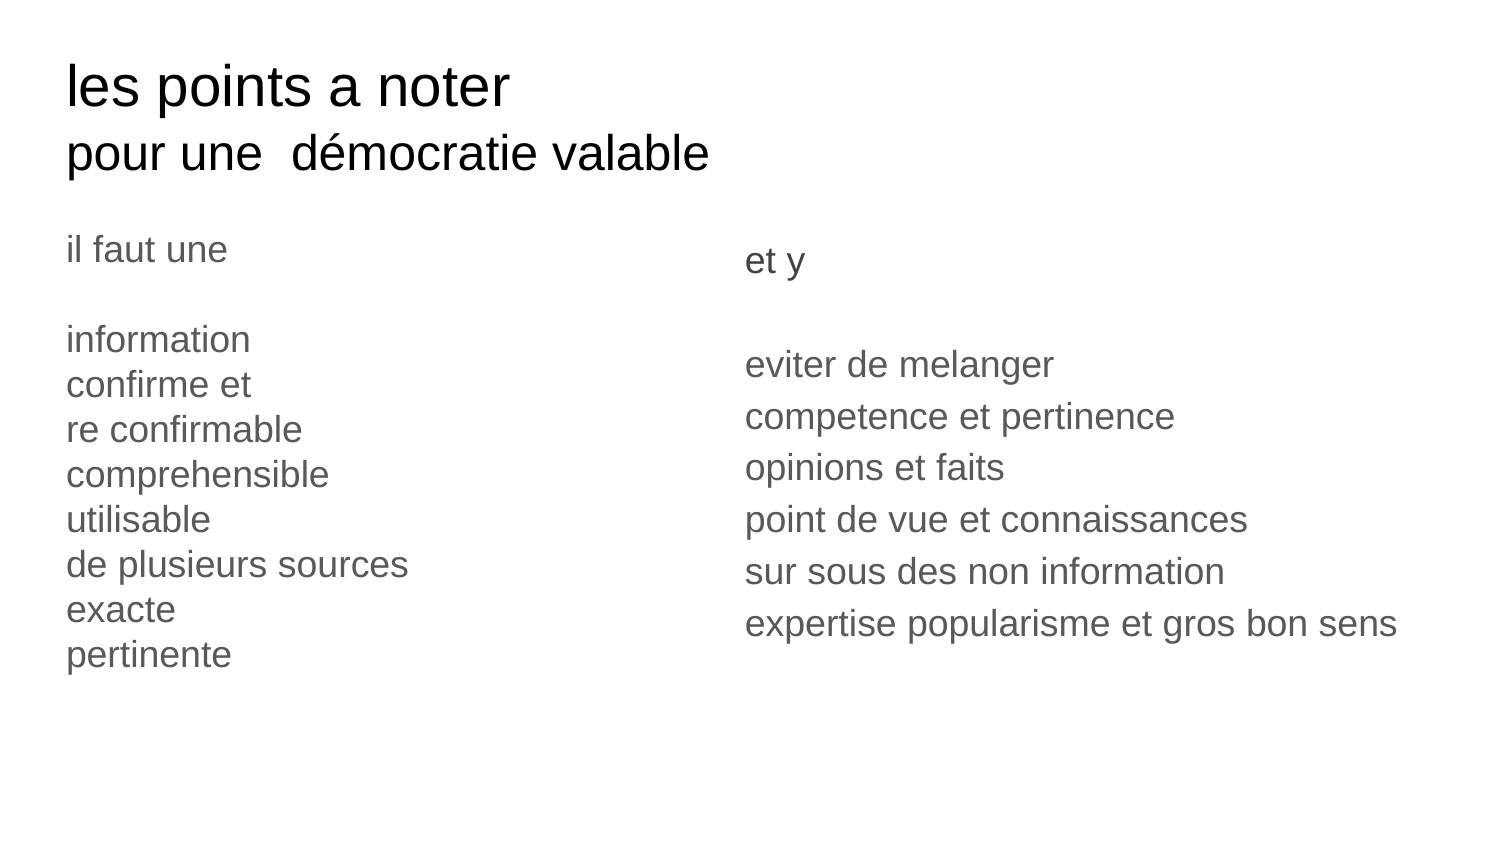

# les points a noter
pour une démocratie valable
il faut une
information
confirme et
re confirmable
comprehensible
utilisable
de plusieurs sources
exacte
pertinente
et y
eviter de melanger
competence et pertinence
opinions et faits
point de vue et connaissances
sur sous des non information
expertise popularisme et gros bon sens